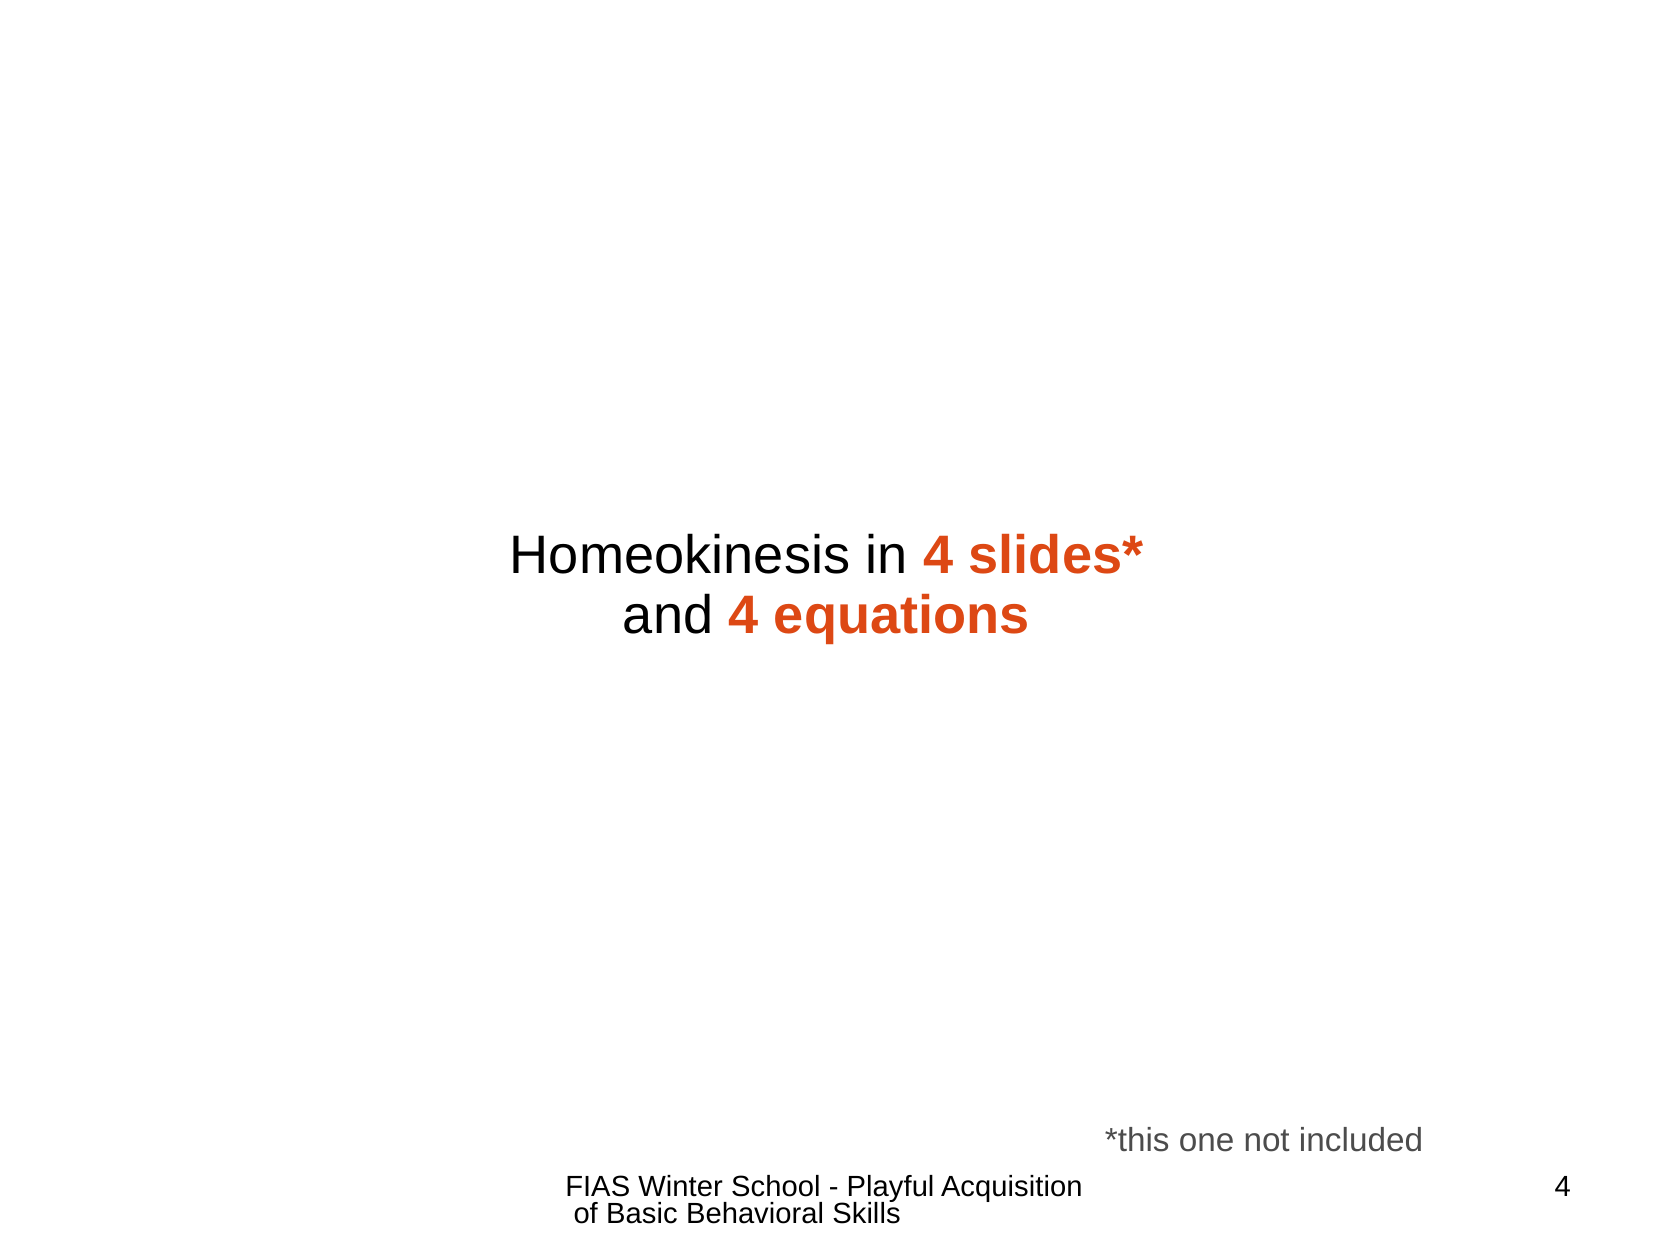

Homeokinesis in 4 slides*
and 4 equations
*this one not included
FIAS Winter School - Playful Acquisition of Basic Behavioral Skills
4